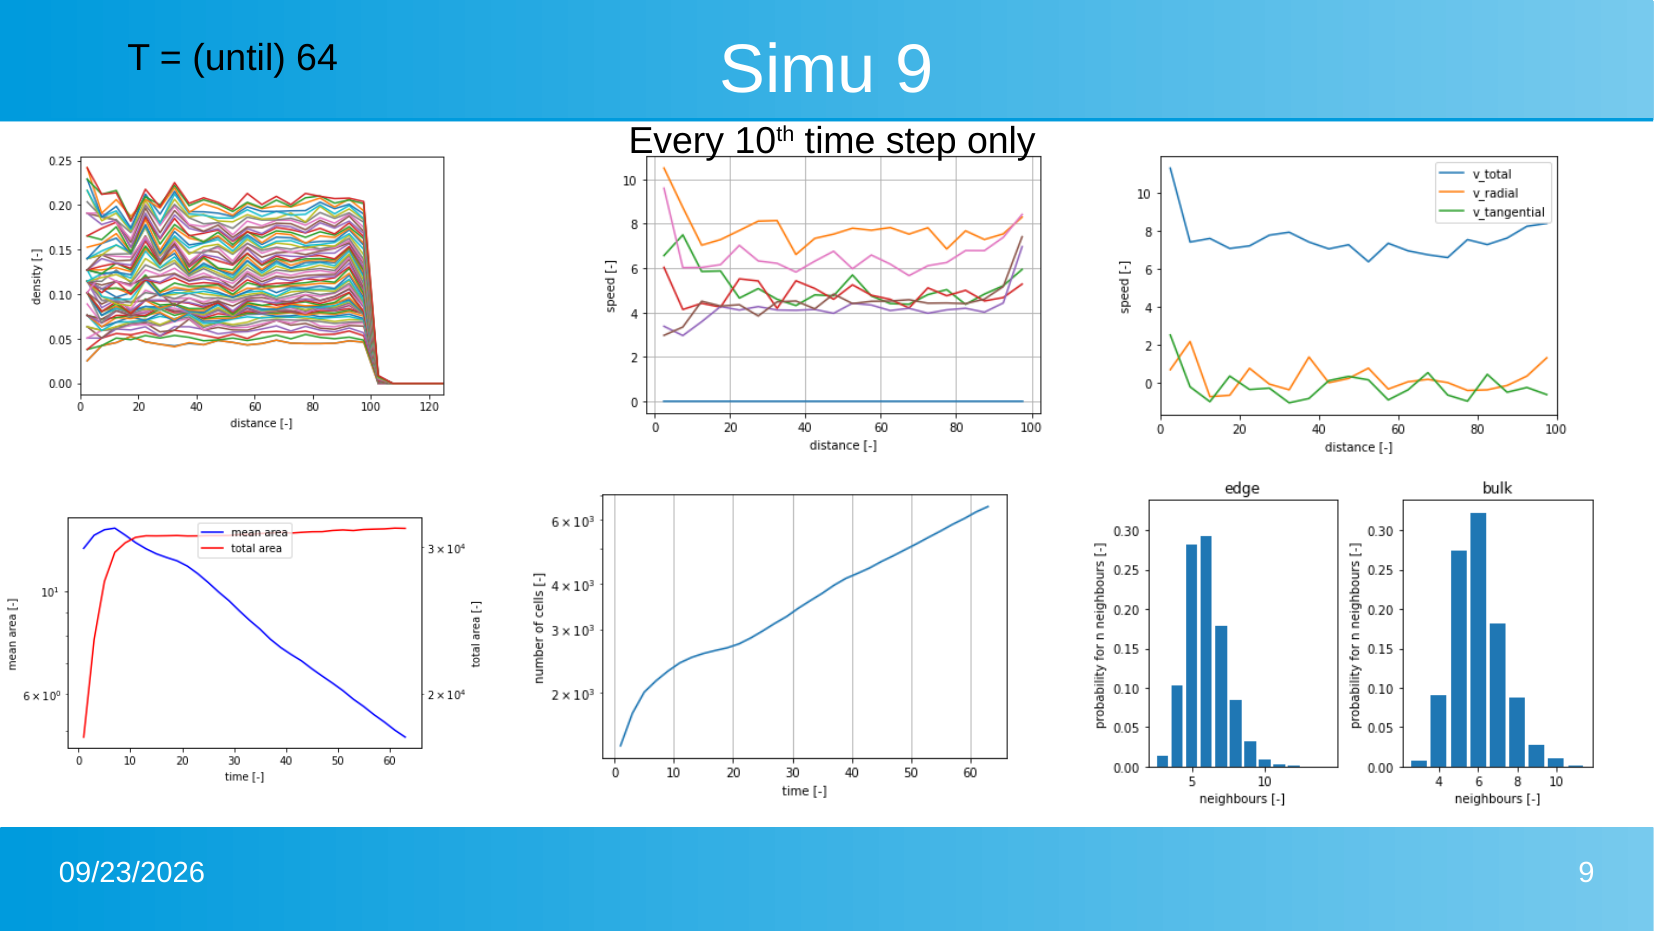

# Simu 9
T = (until) 64
Every 10th time step only
9